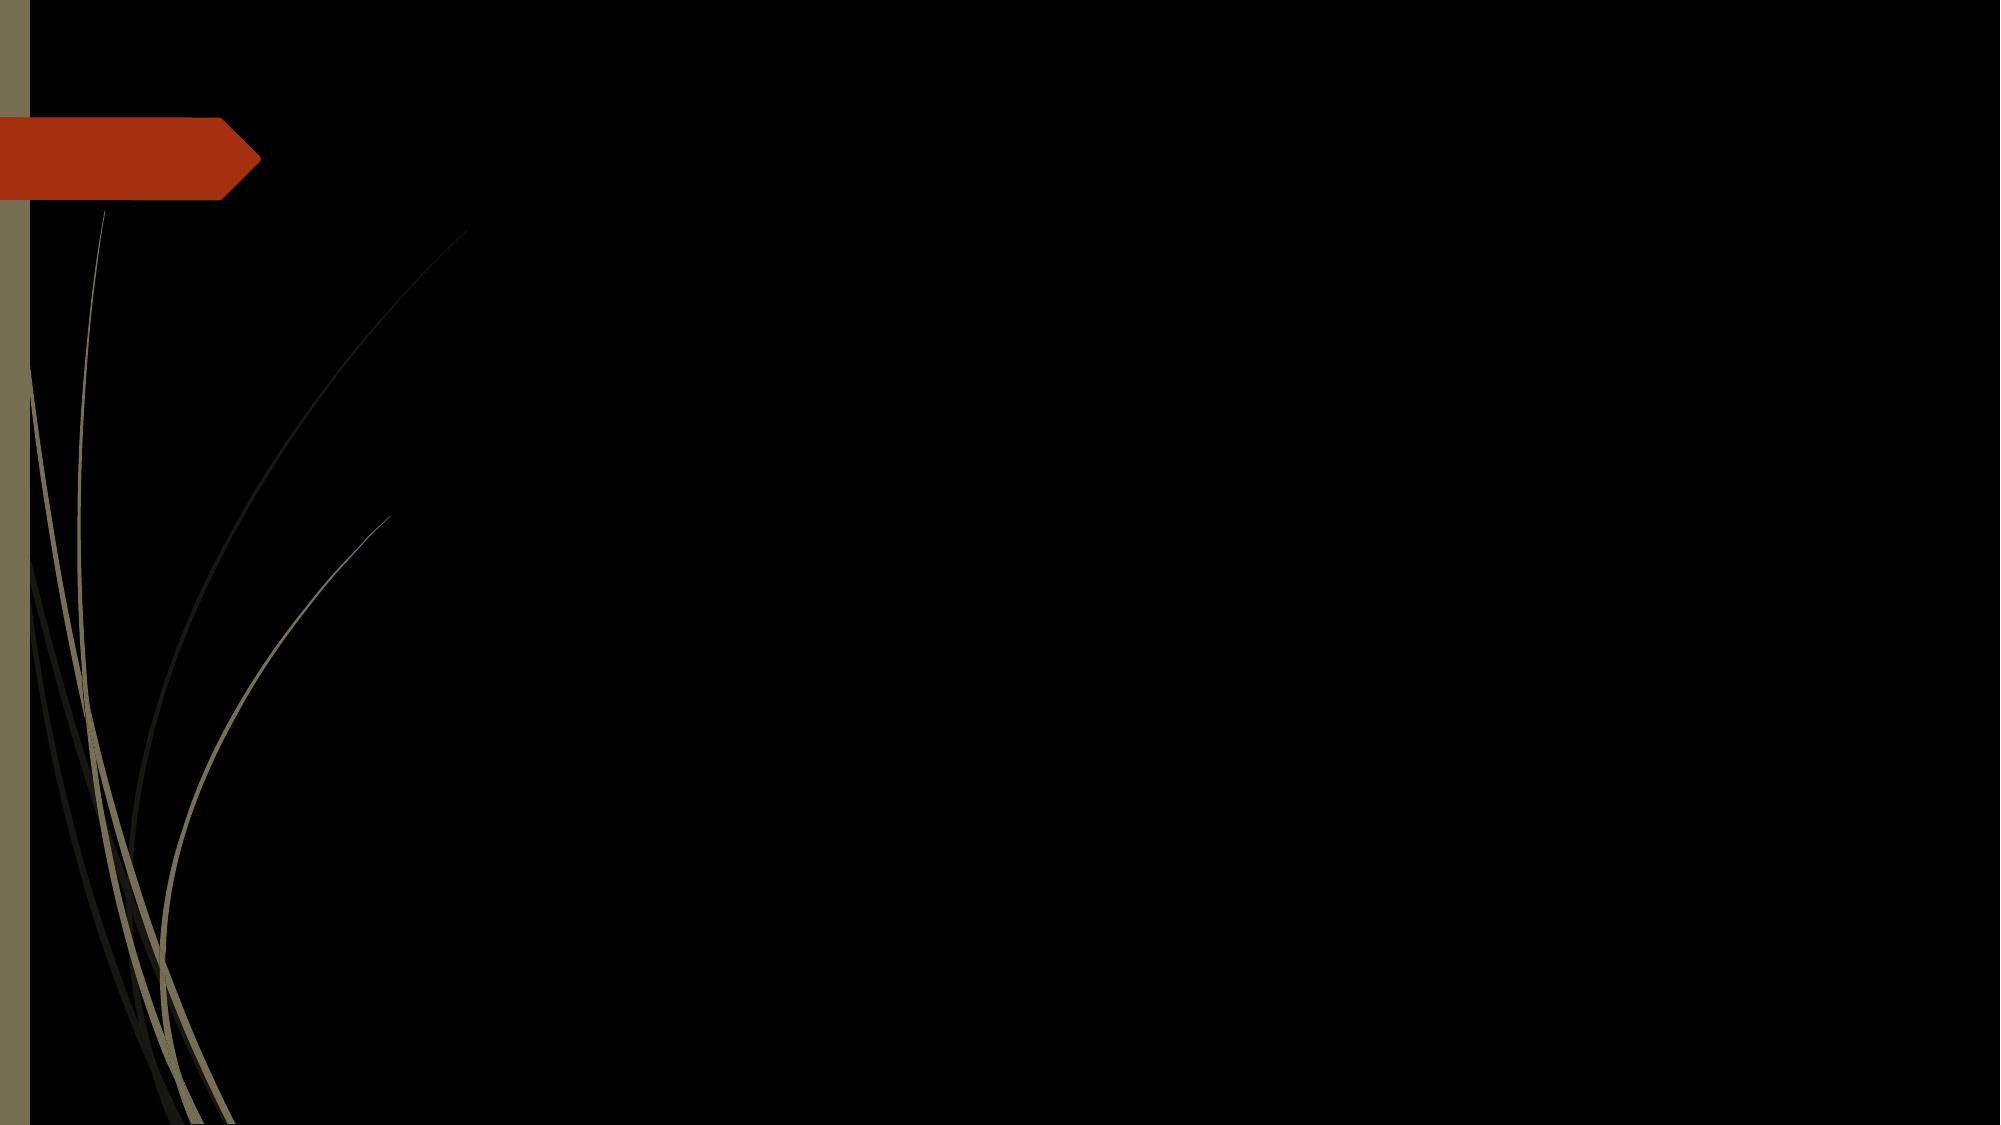

# Conclusioni
La realizzazione del progetto è stata interessante per comprendere le difficoltà che si incontrano durante lo sviluppo di applicazioni che comunicano via rete utilizzando i Socket.
Le difficoltà maggiormente incontrate sono state la coordinazione dei vari membri del gruppo durante lo sviluppo.